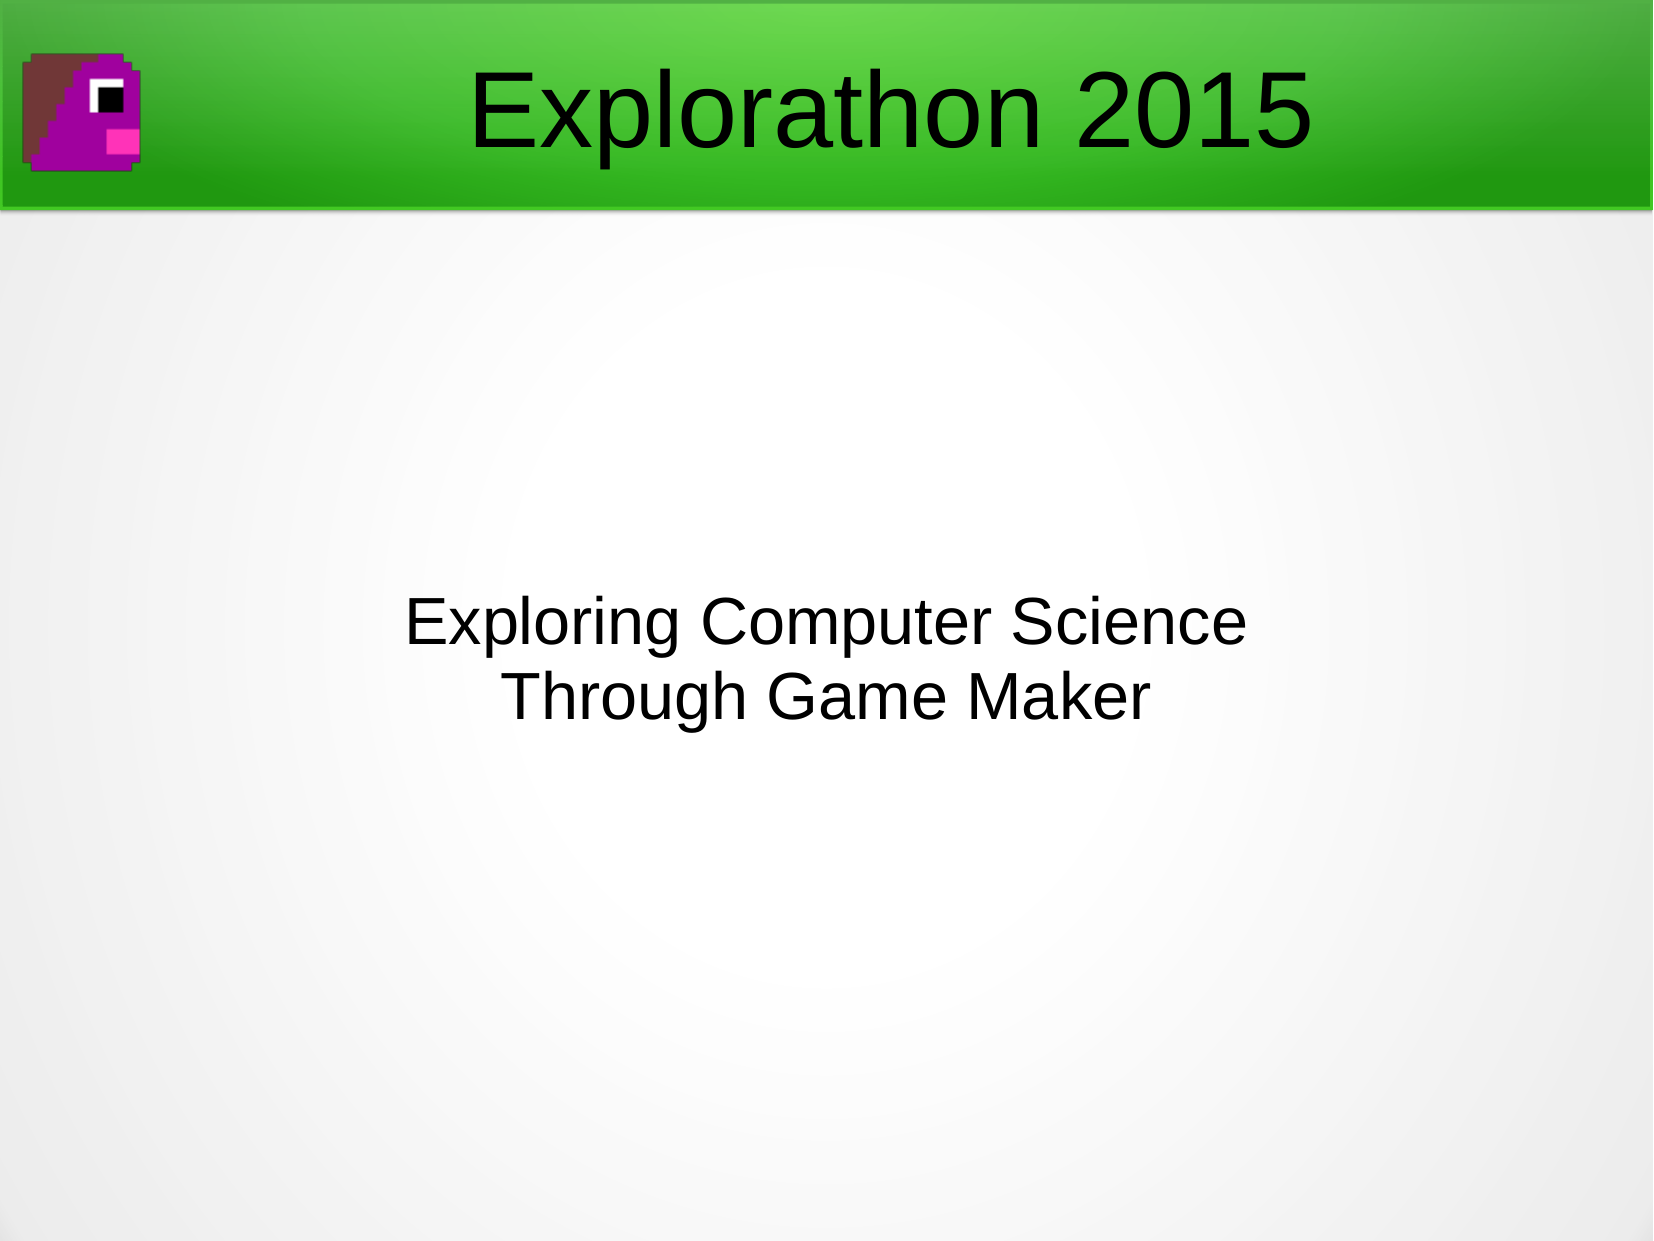

# Explorathon 2015
Exploring Computer Science
Through Game Maker